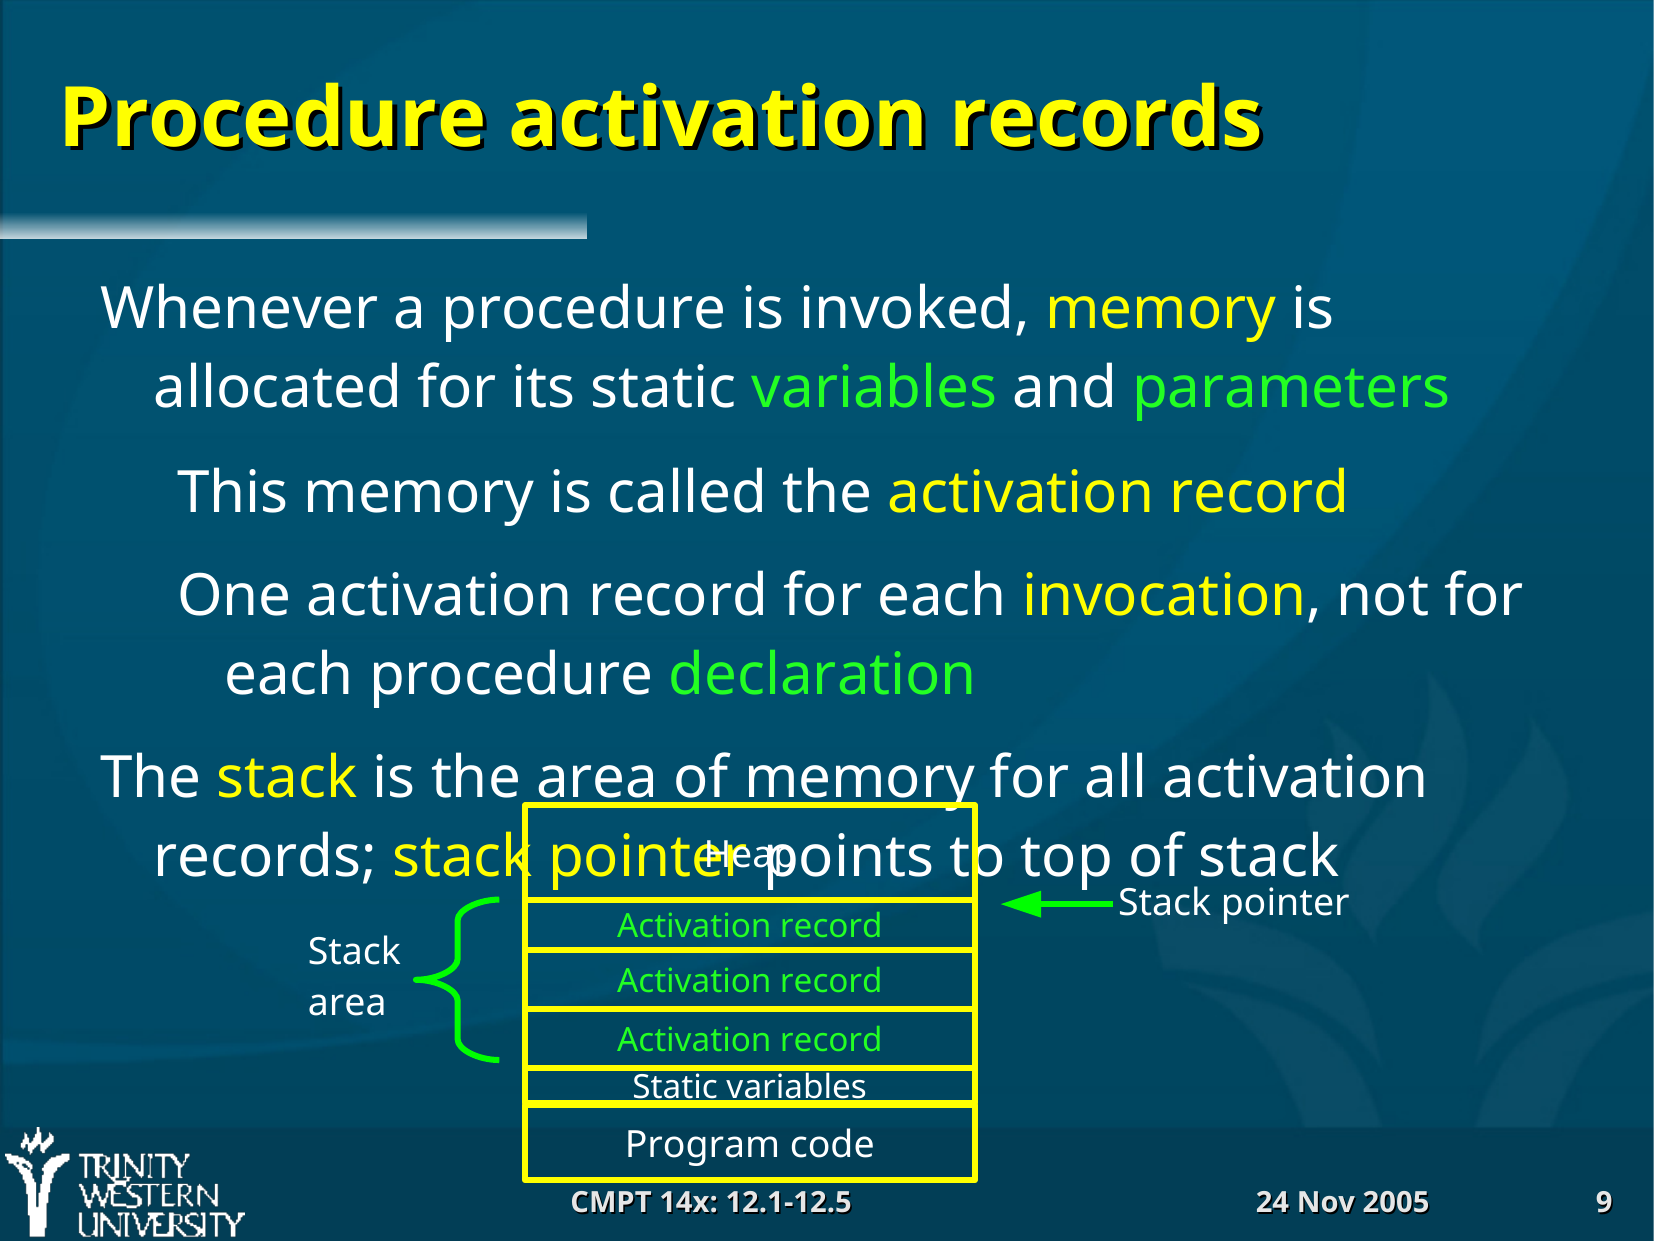

# Procedure activation records
Whenever a procedure is invoked, memory is allocated for its static variables and parameters
This memory is called the activation record
One activation record for each invocation, not for each procedure declaration
The stack is the area of memory for all activation records; stack pointer points to top of stack
Heap
Stack pointer
Activation record
Stack
area
Activation record
Activation record
Static variables
Program code
CMPT 14x: 12.1-12.5
24 Nov 2005
9